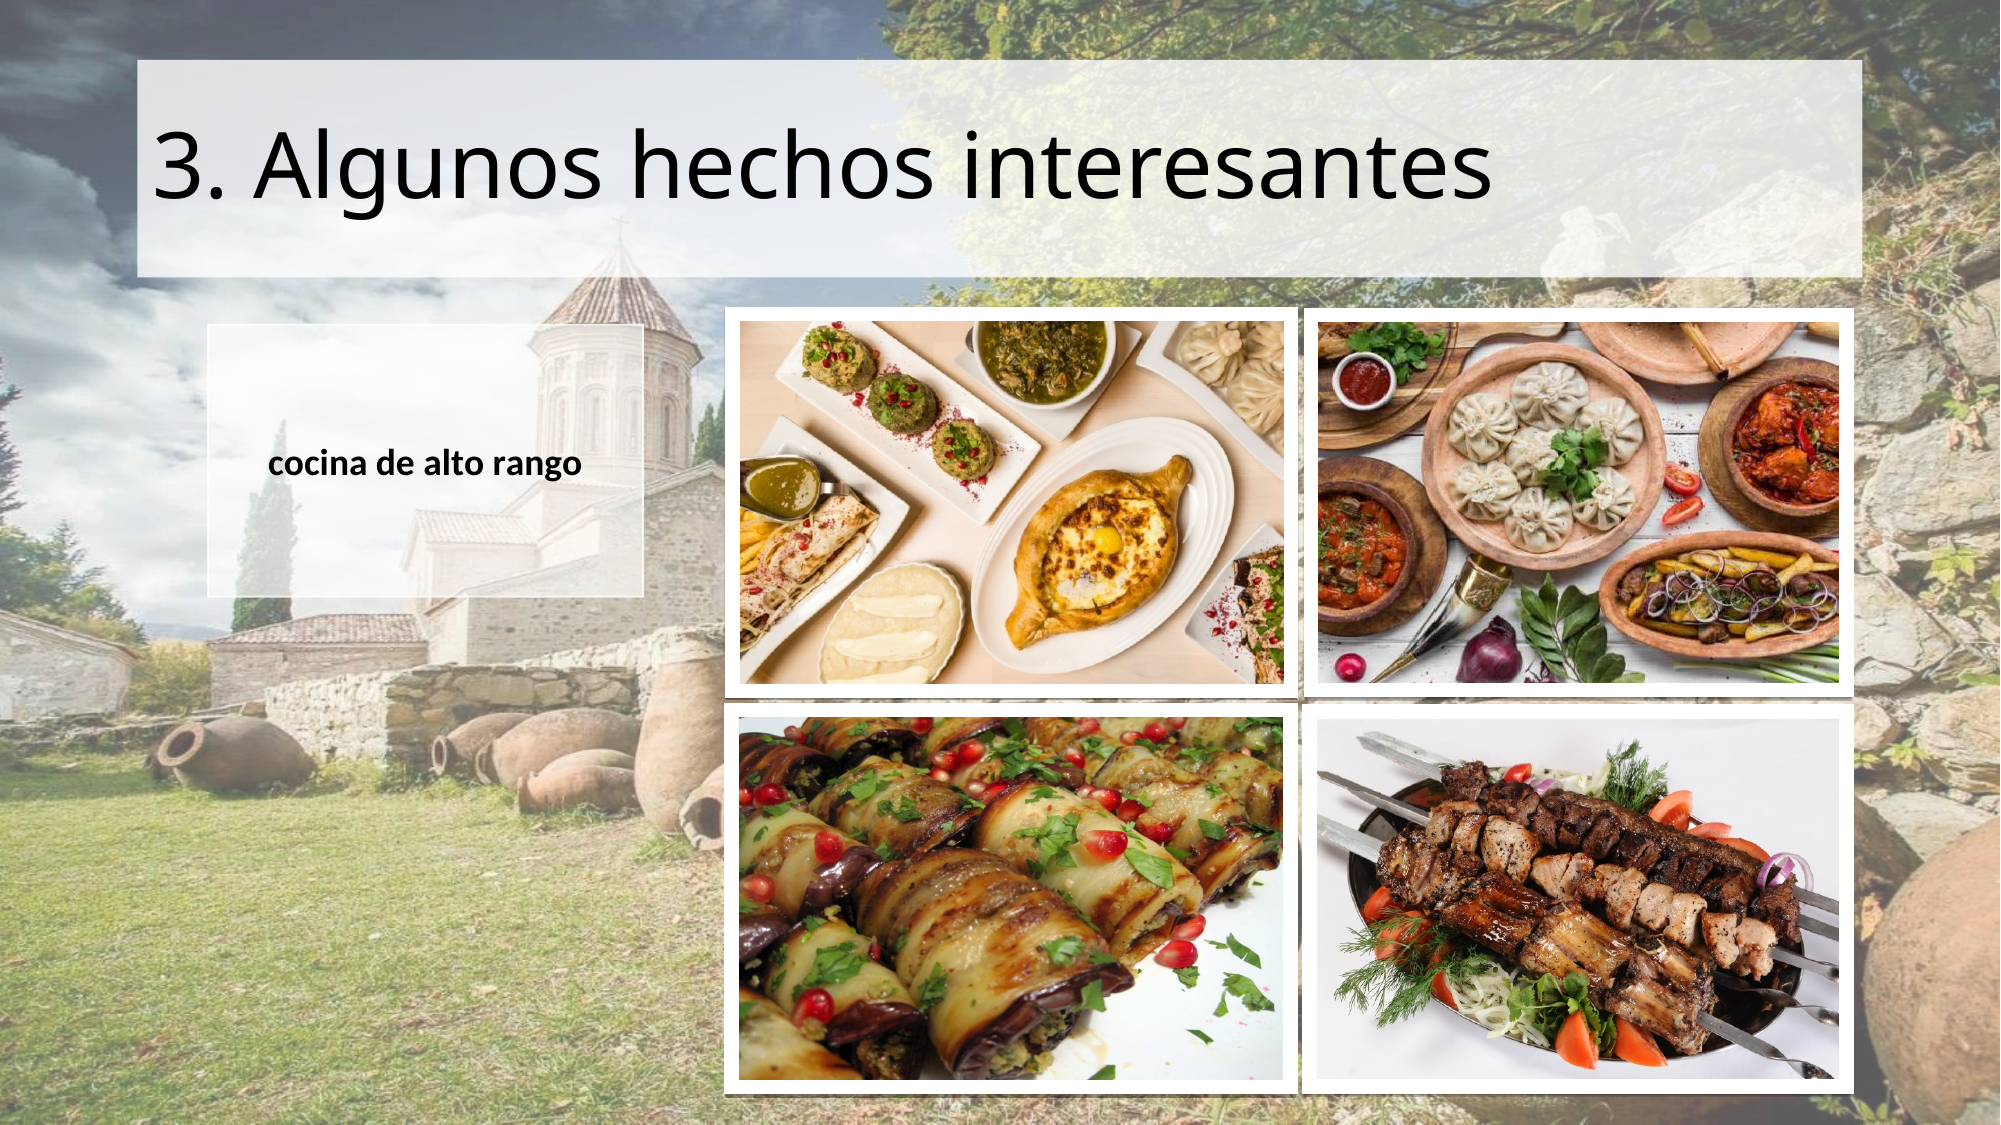

# 3. Algunos hechos interesantes
cocina de alto rango